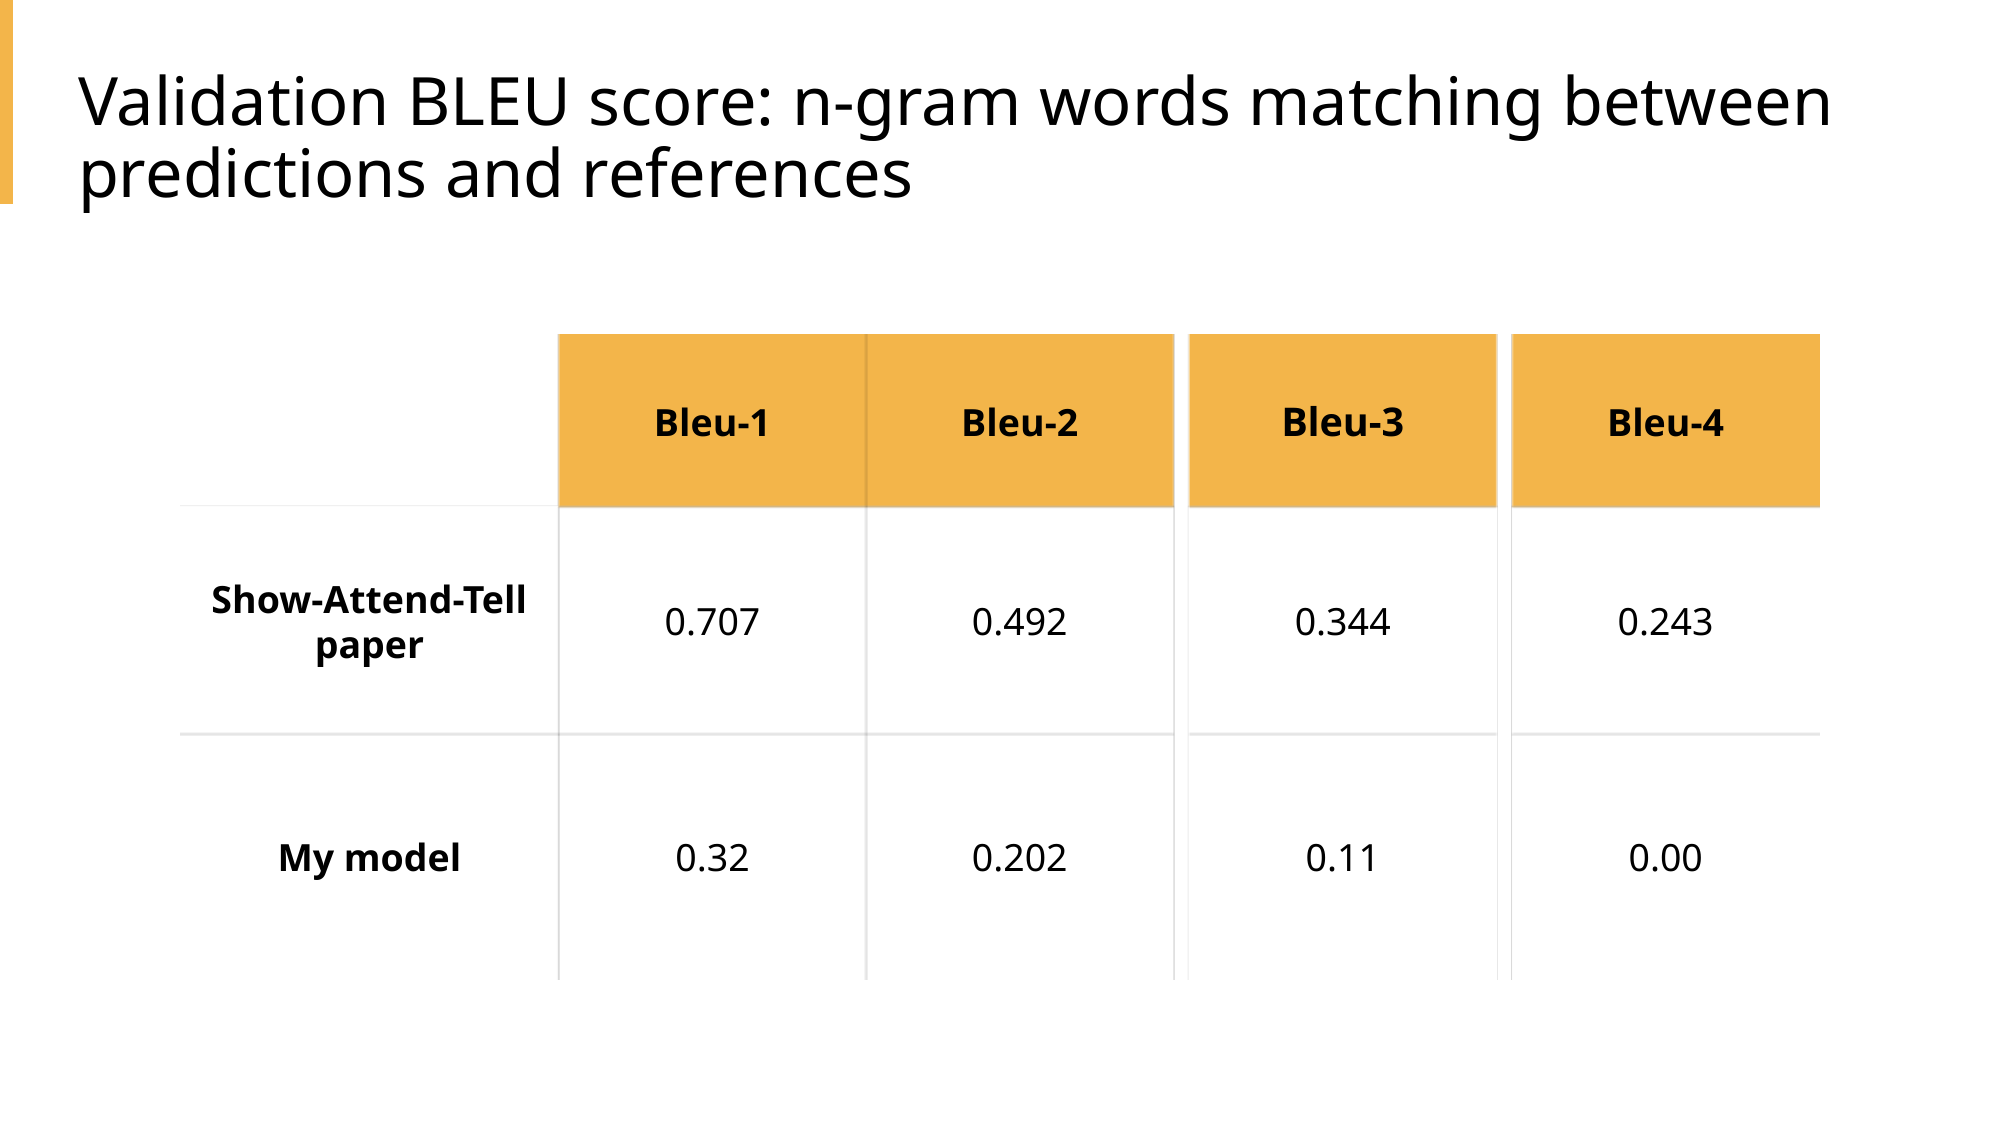

Validation BLEU score: n-gram words matching between predictions and references
Bleu-1
Bleu-2
Bleu-3
Bleu-4
Show-Attend-Tell paper
0.707
0.492
0.344
0.243
My model
0.32
0.202
0.11
0.00